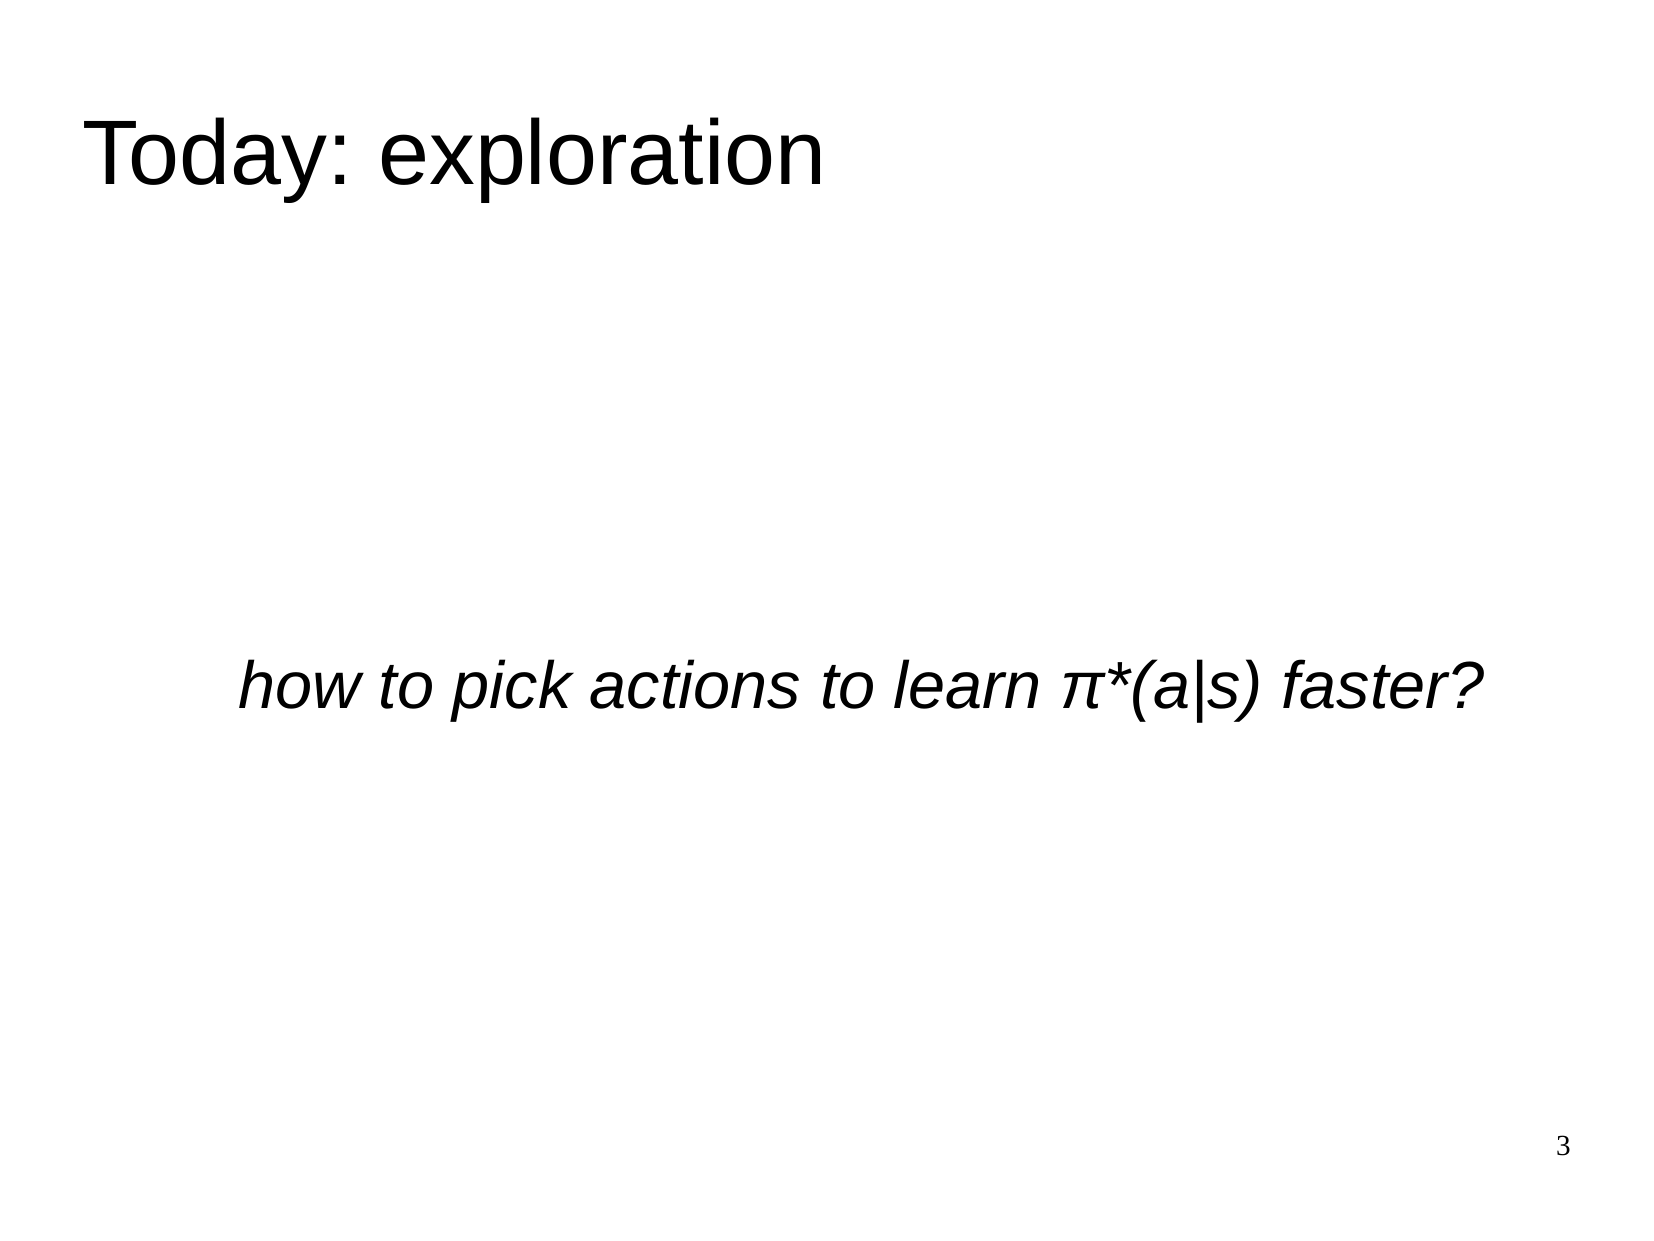

# Today: exploration
how to pick actions to learn π*(a|s) faster?
3